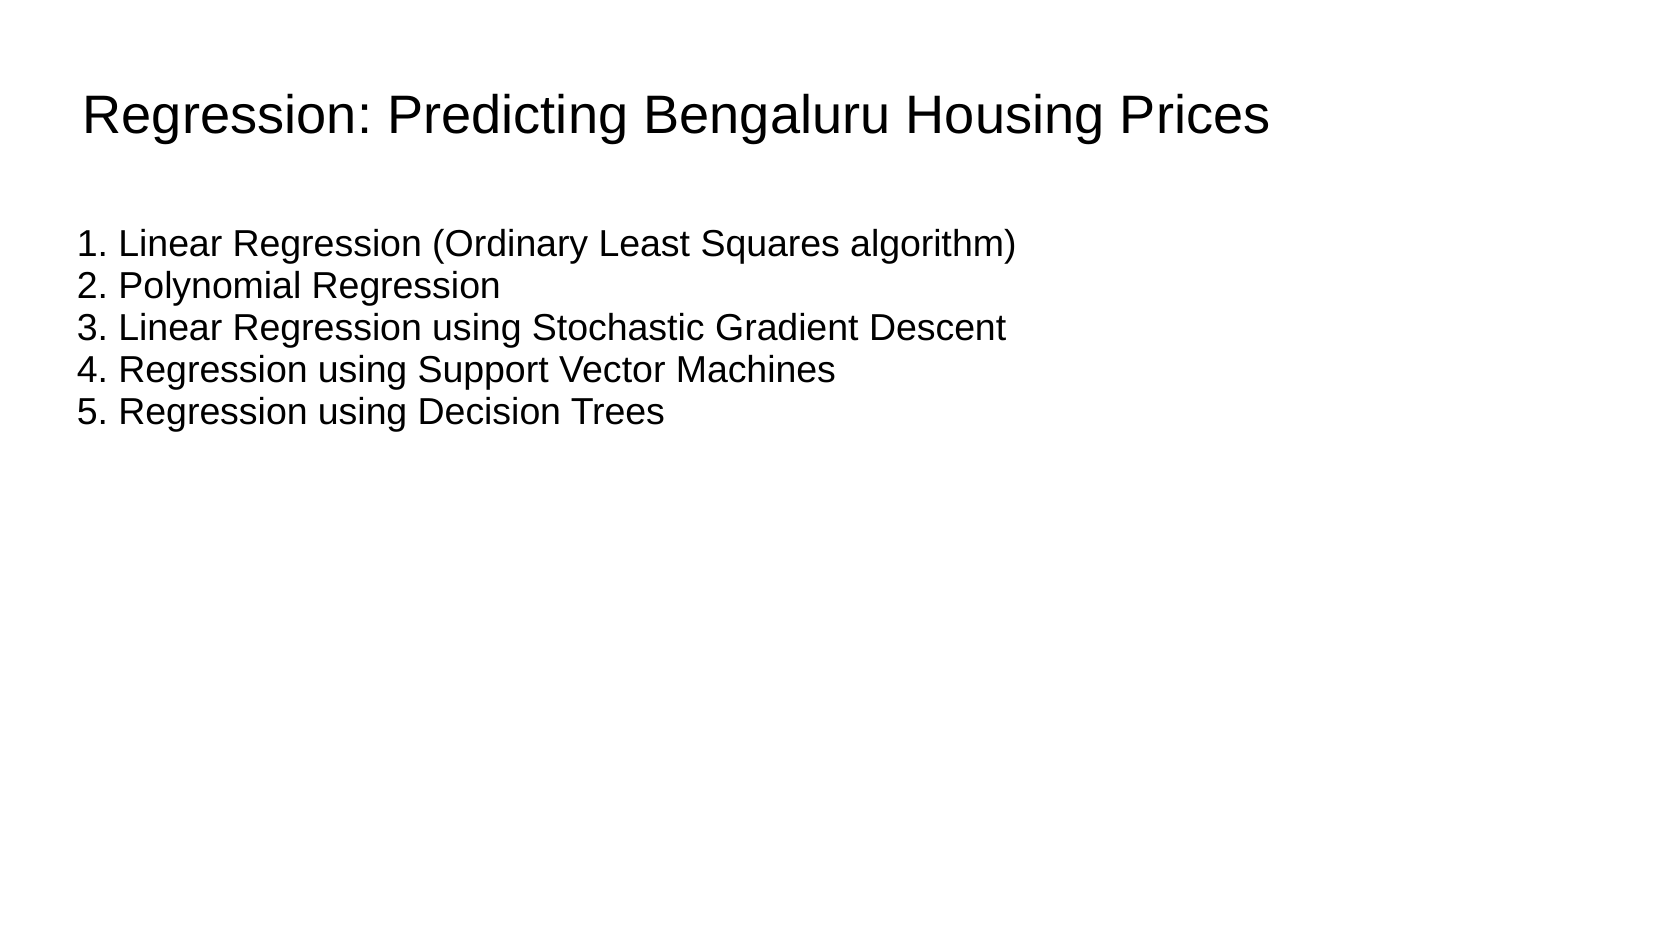

# Regression: Predicting Bengaluru Housing Prices
1. Linear Regression (Ordinary Least Squares algorithm)
2. Polynomial Regression
3. Linear Regression using Stochastic Gradient Descent
4. Regression using Support Vector Machines
5. Regression using Decision Trees